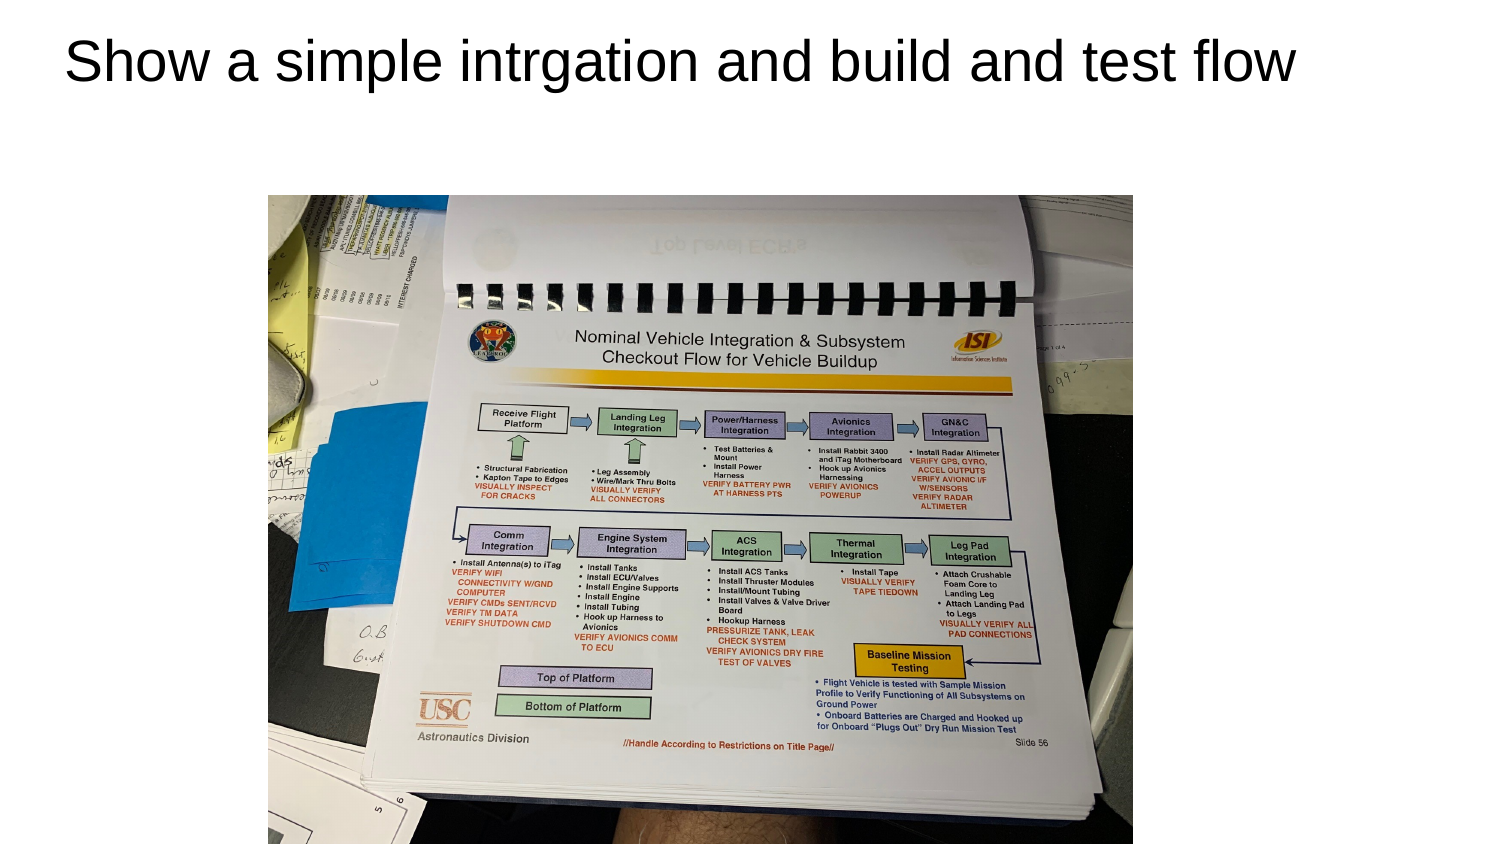

# Show a simple intrgation and build and test flow